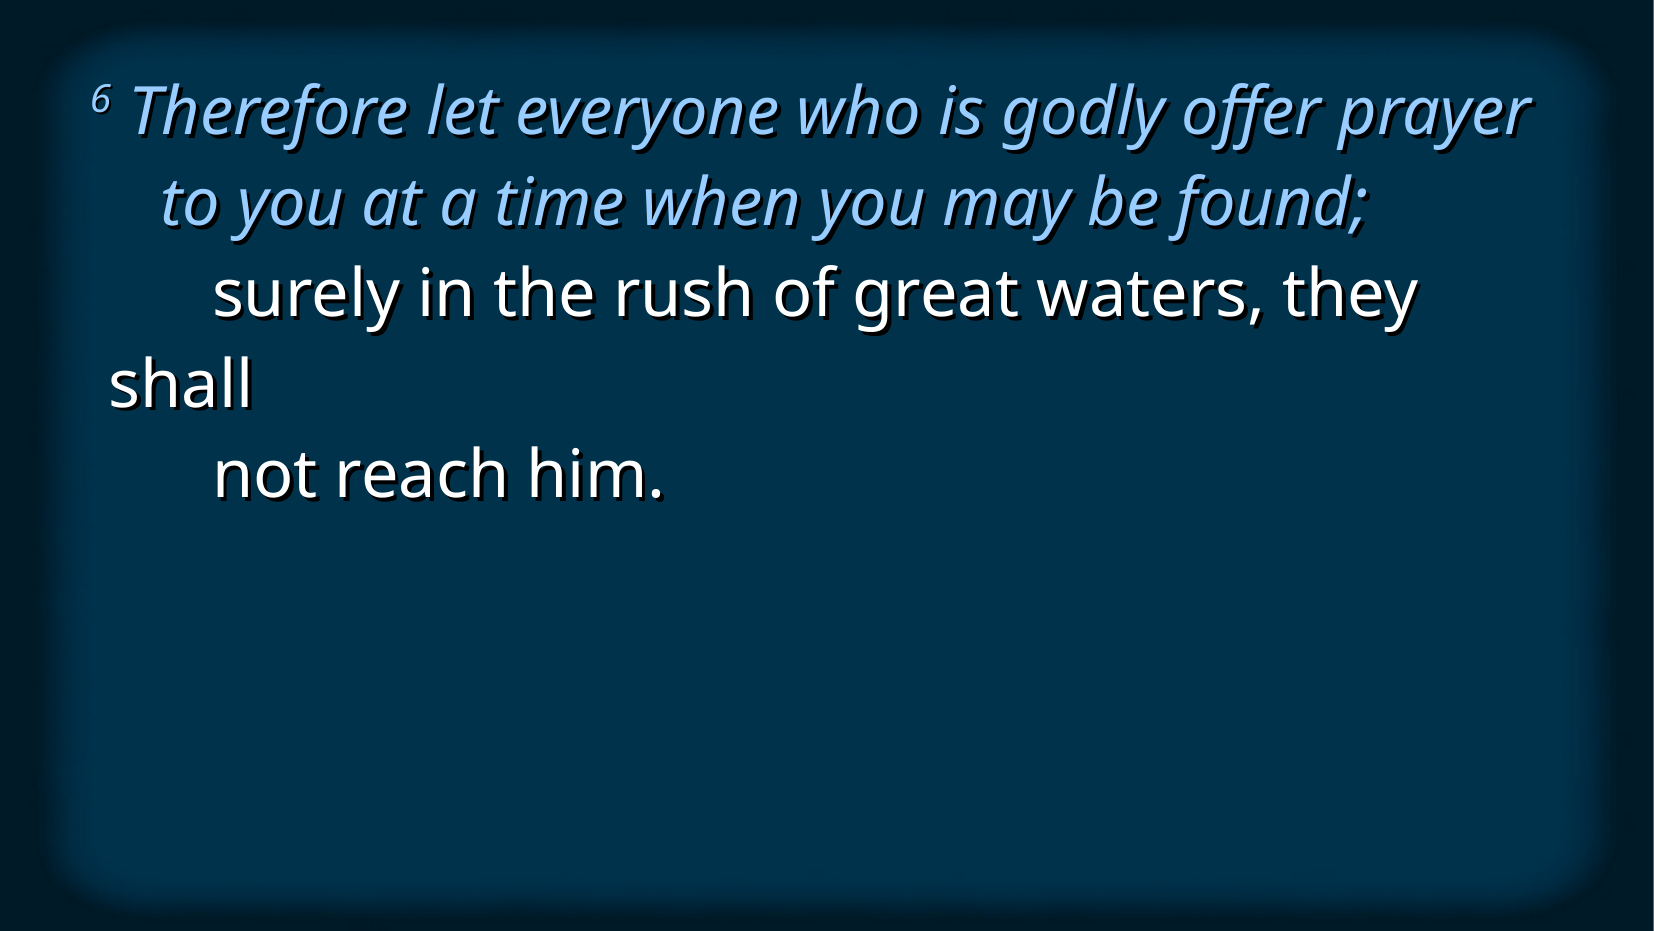

6 Therefore let everyone who is godly offer prayer to you at a time when you may be found;
 surely in the rush of great waters, they shall
 not reach him.